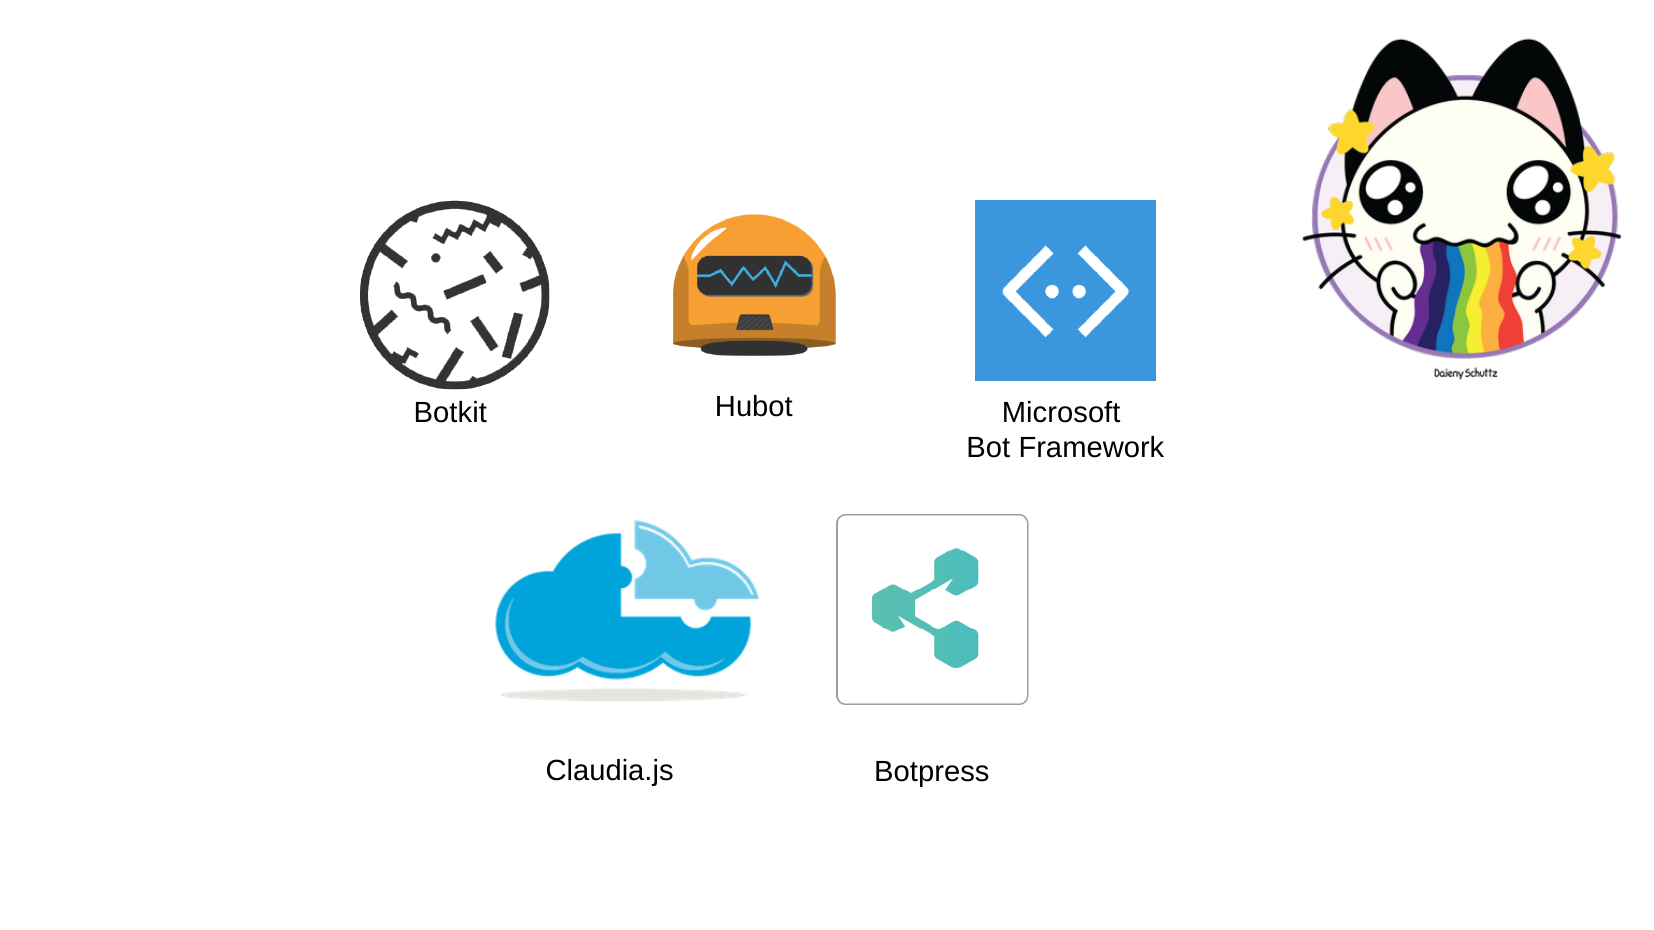

Hubot
Botkit
Microsoft
Bot Framework
Claudia.js
Botpress